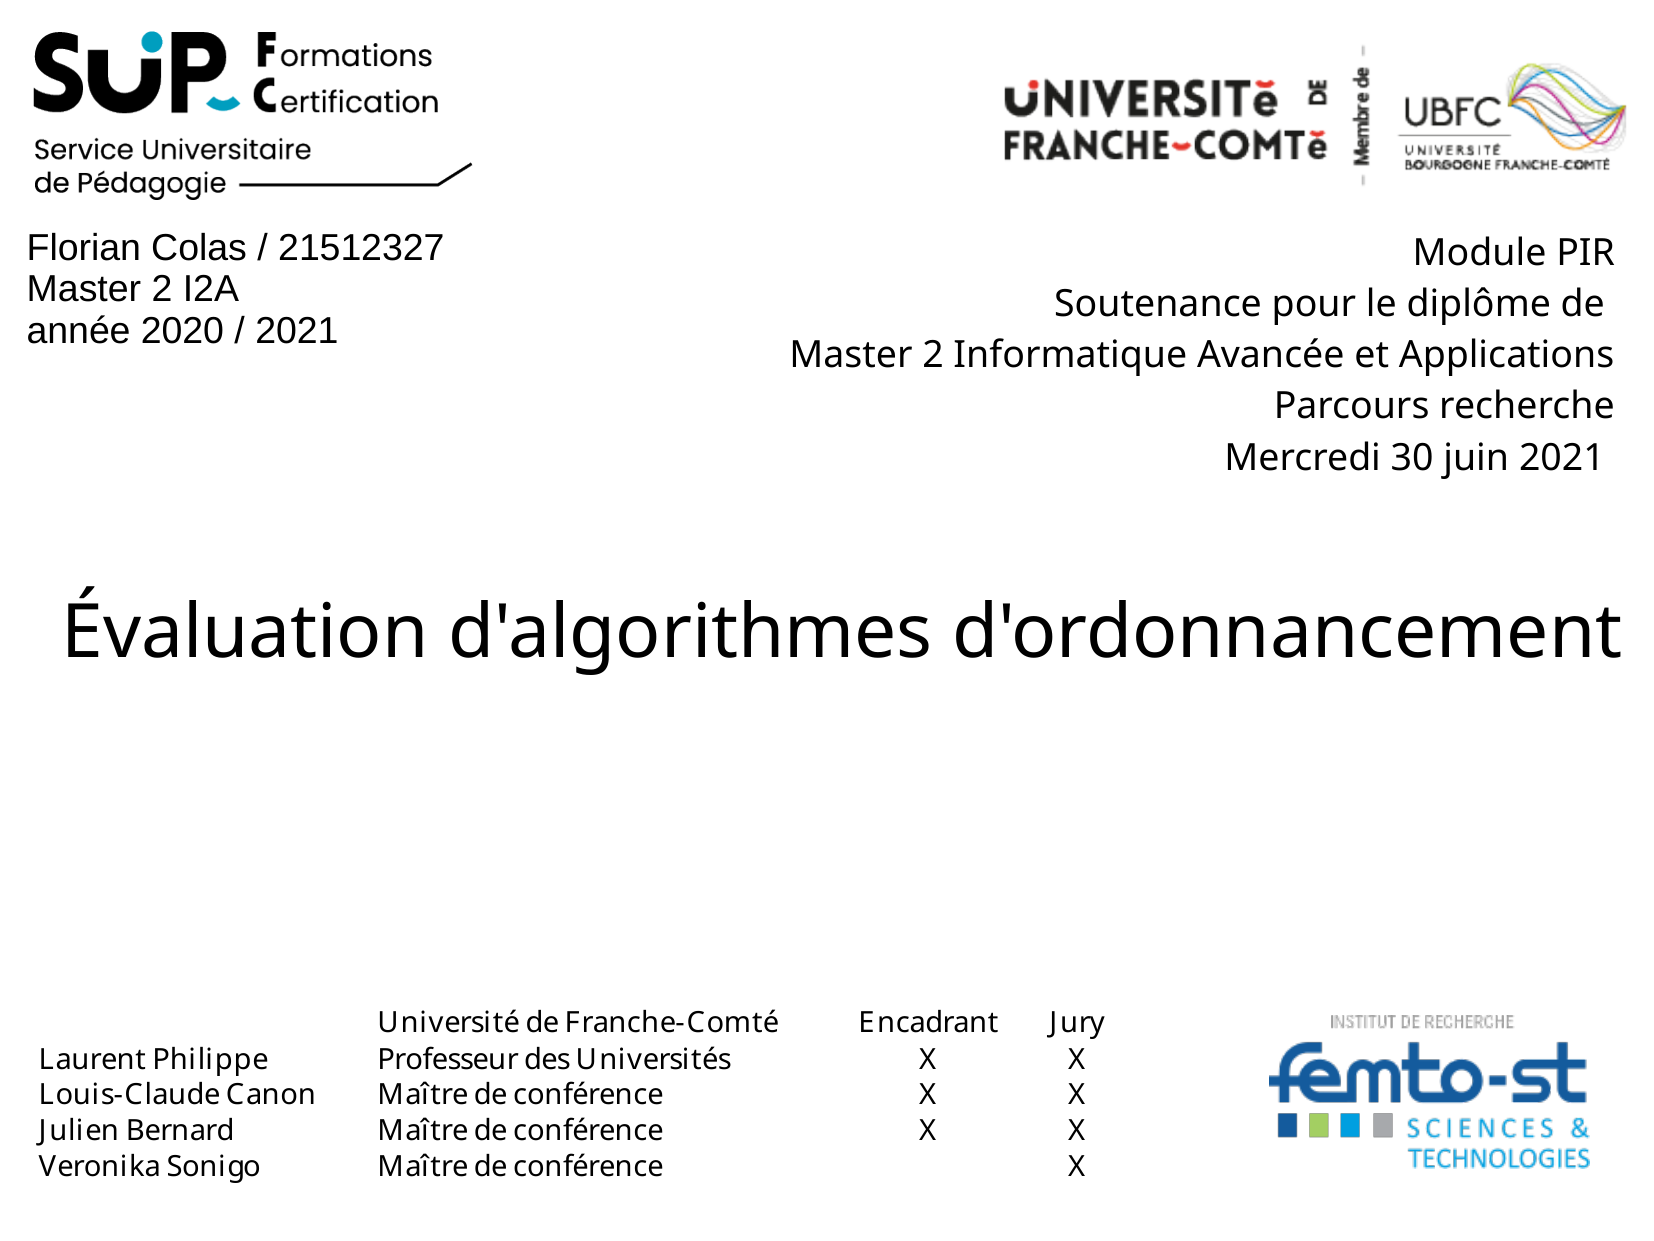

Florian Colas / 21512327
Master 2 I2A
année 2020 / 2021
Module PIR
Soutenance pour le diplôme de
Master 2 Informatique Avancée et Applications
Parcours recherche
Mercredi 30 juin 2021
Évaluation d'algorithmes d'ordonnancement